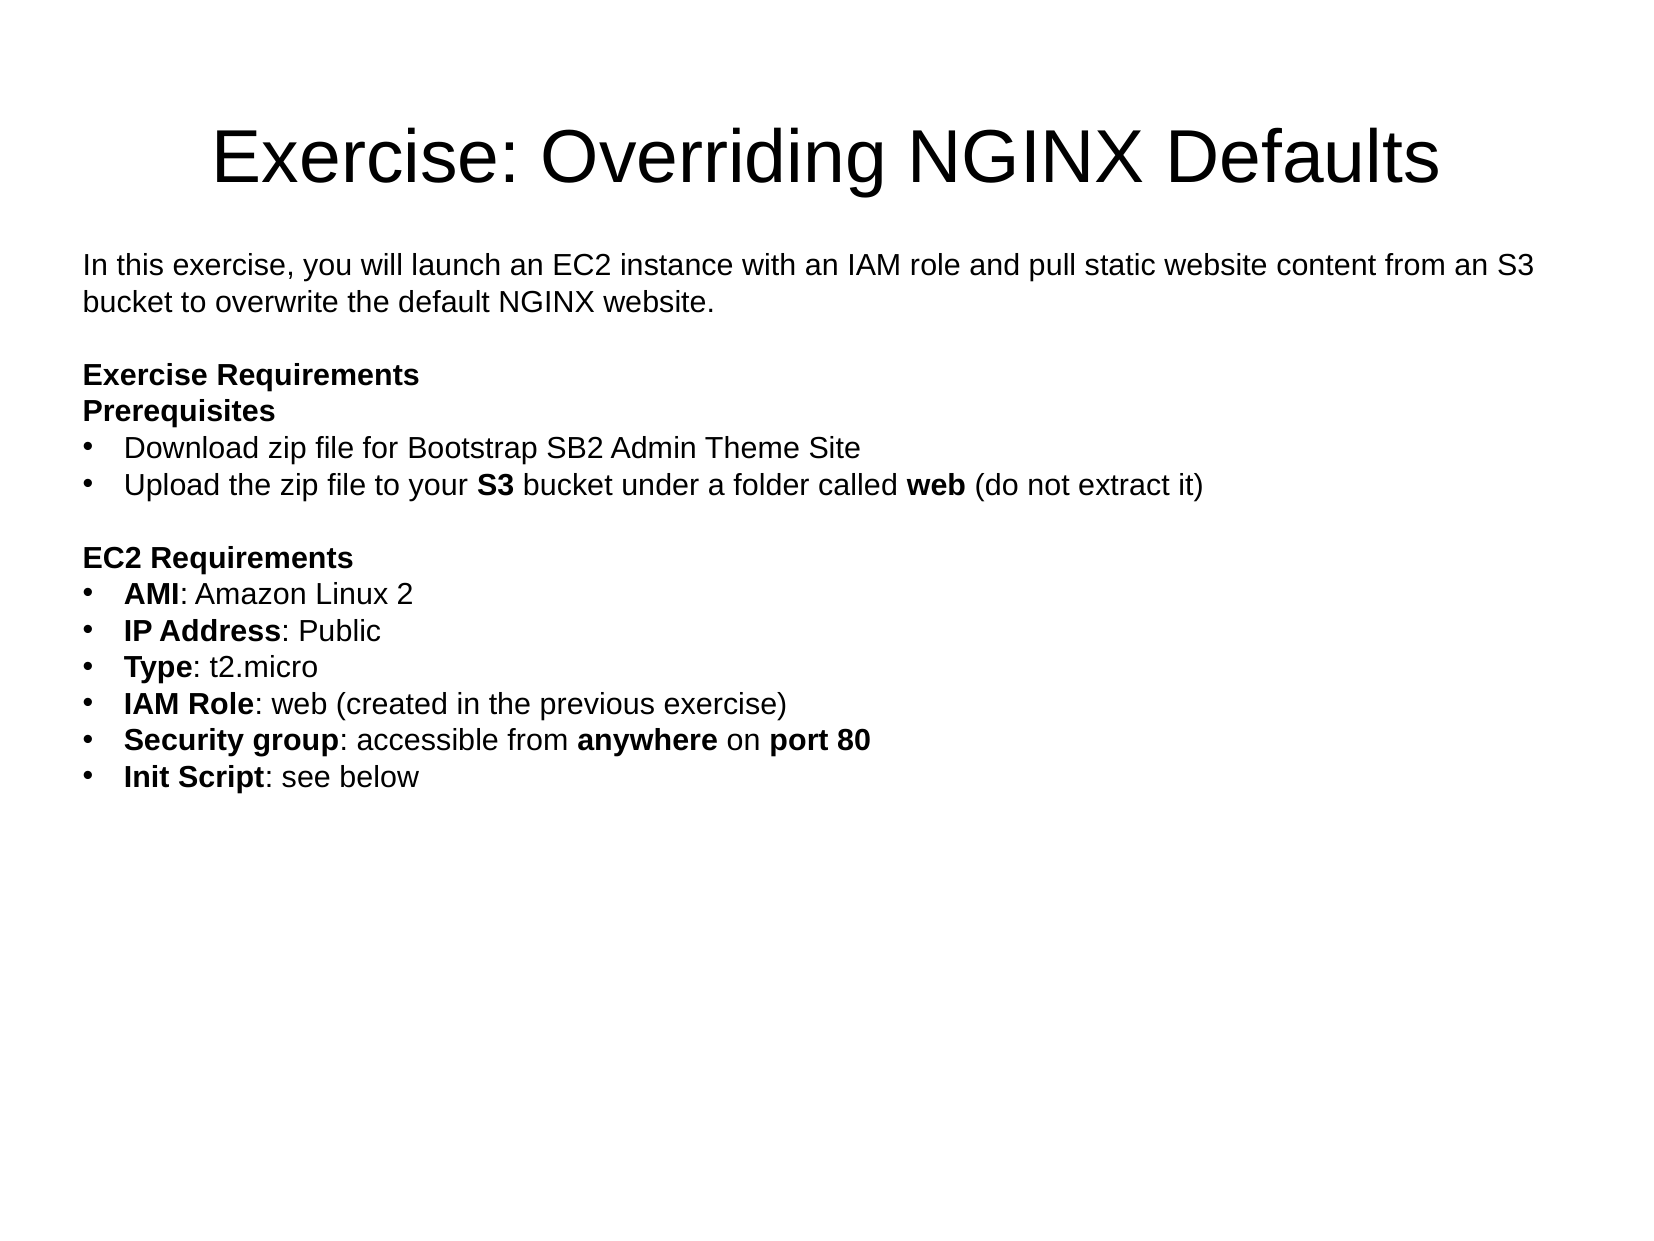

# Exercise: Overriding NGINX Defaults
In this exercise, you will launch an EC2 instance with an IAM role and pull static website content from an S3 bucket to overwrite the default NGINX website.
Exercise Requirements
Prerequisites
Download zip file for Bootstrap SB2 Admin Theme Site
Upload the zip file to your S3 bucket under a folder called web (do not extract it)
EC2 Requirements
AMI: Amazon Linux 2
IP Address: Public
Type: t2.micro
IAM Role: web (created in the previous exercise)
Security group: accessible from anywhere on port 80
Init Script: see below